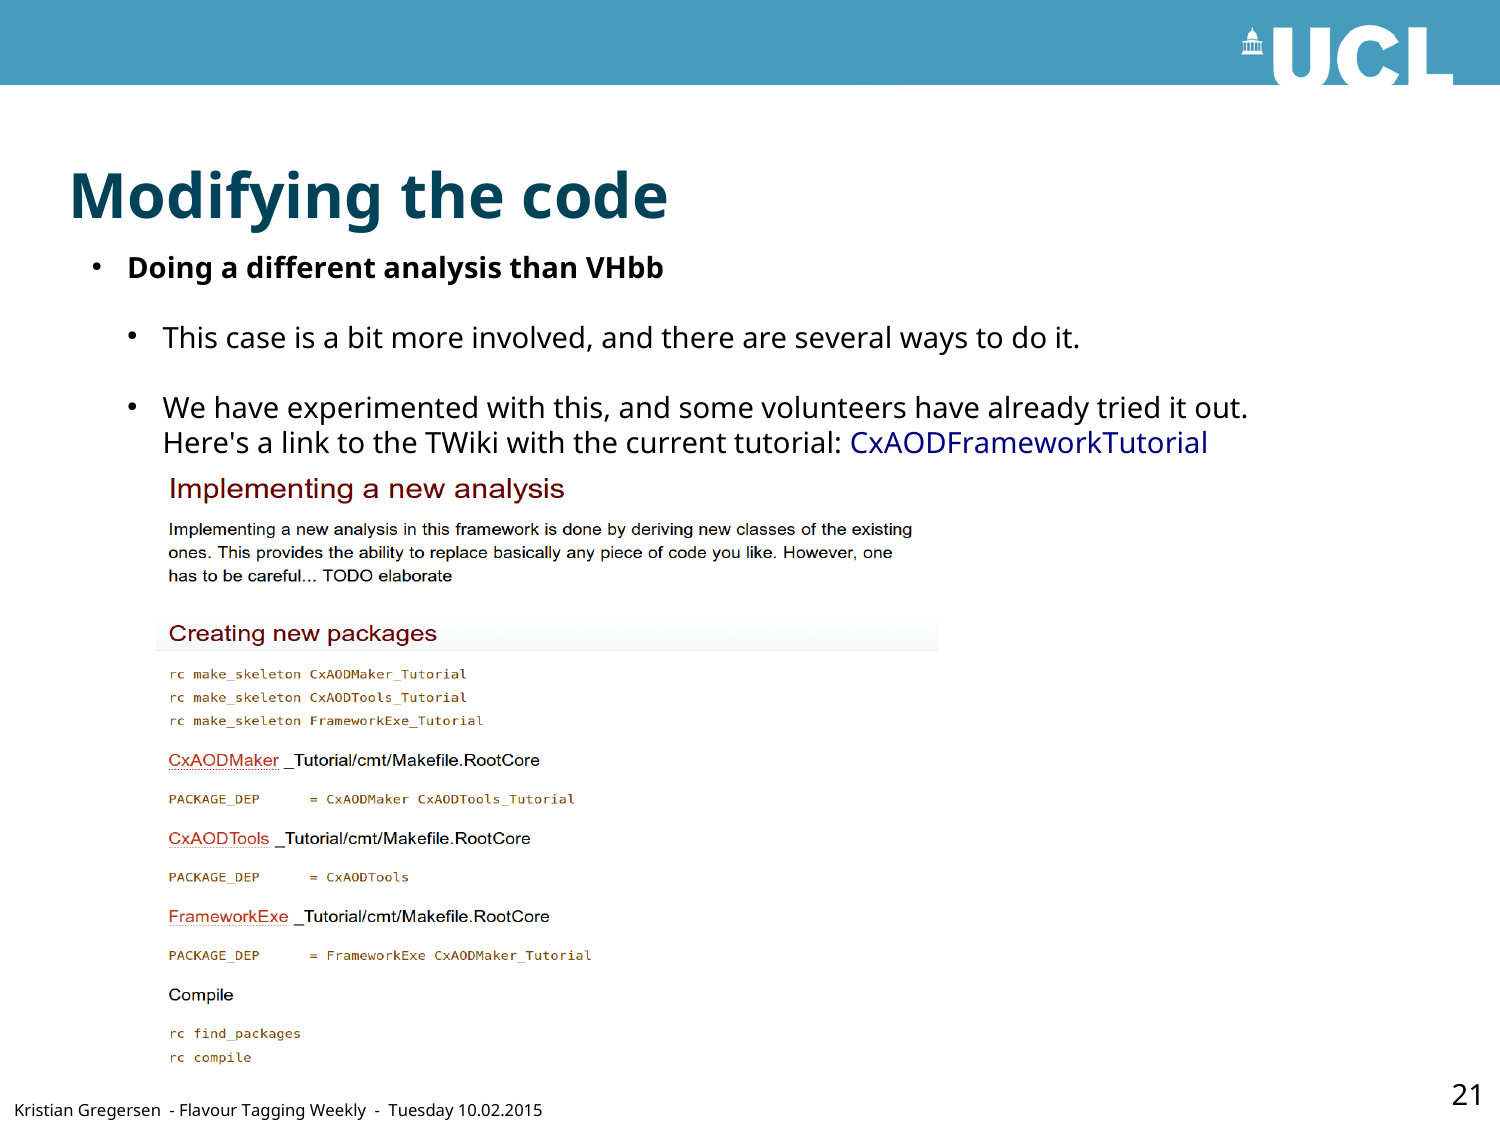

# Modifying the code
Doing a different analysis than VHbb
This case is a bit more involved, and there are several ways to do it.
We have experimented with this, and some volunteers have already tried it out.
Here's a link to the TWiki with the current tutorial: CxAODFrameworkTutorial
21